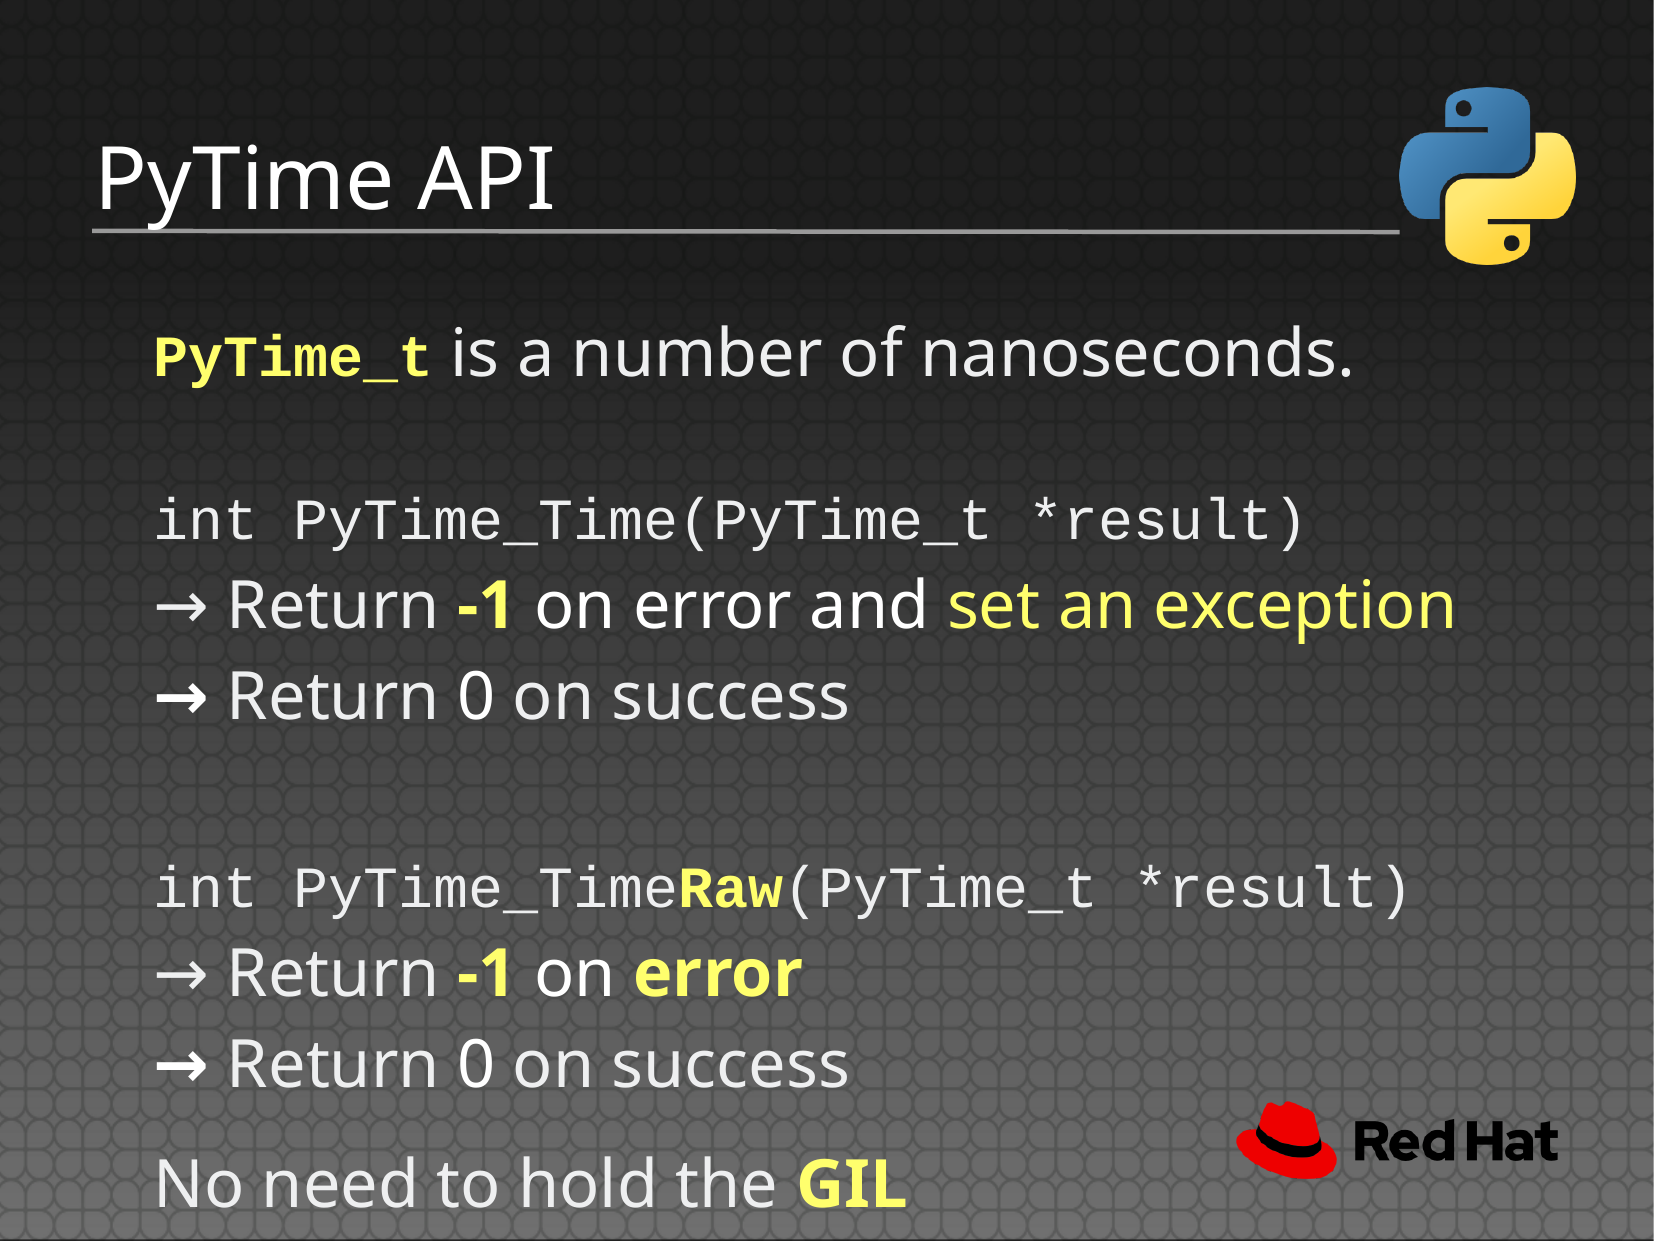

PyTime API
# PyTime_t is a number of nanoseconds.
int PyTime_Time(PyTime_t *result)
→ Return -1 on error and set an exception
→ Return 0 on success
int PyTime_TimeRaw(PyTime_t *result)
→ Return -1 on error
→ Return 0 on success
No need to hold the GIL